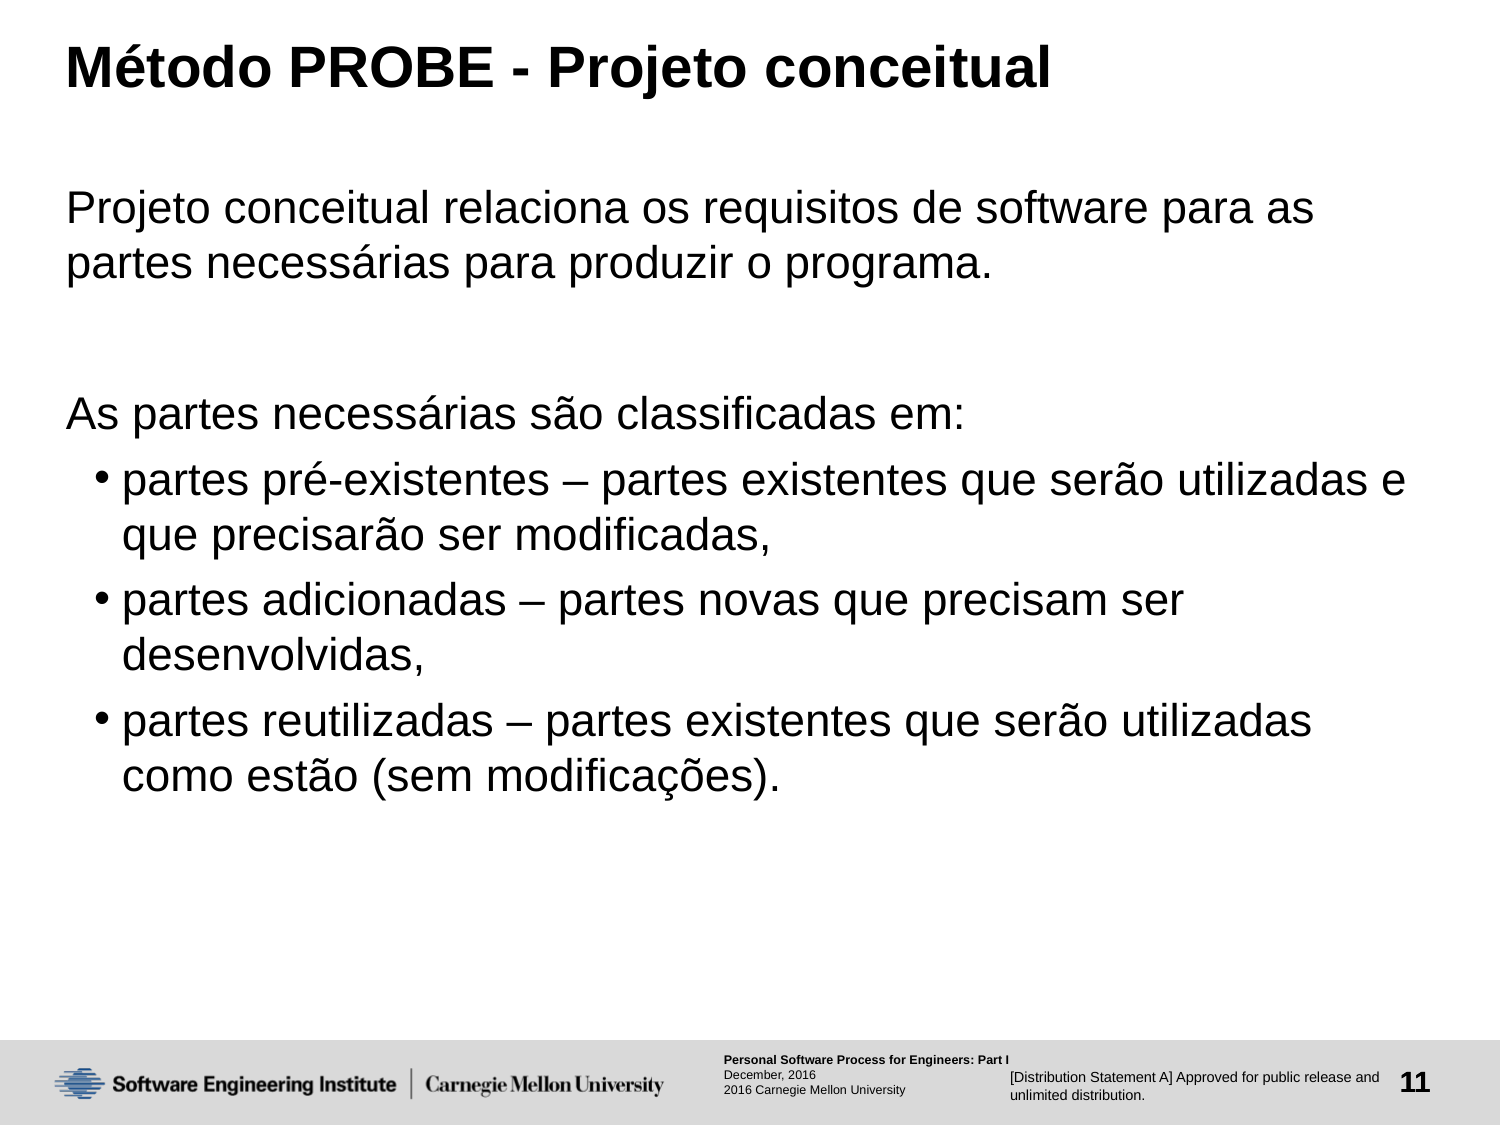

# Método PROBE - Projeto conceitual
Projeto conceitual relaciona os requisitos de software para as partes necessárias para produzir o programa.
As partes necessárias são classificadas em:
partes pré-existentes – partes existentes que serão utilizadas e que precisarão ser modificadas,
partes adicionadas – partes novas que precisam ser desenvolvidas,
partes reutilizadas – partes existentes que serão utilizadas como estão (sem modificações).